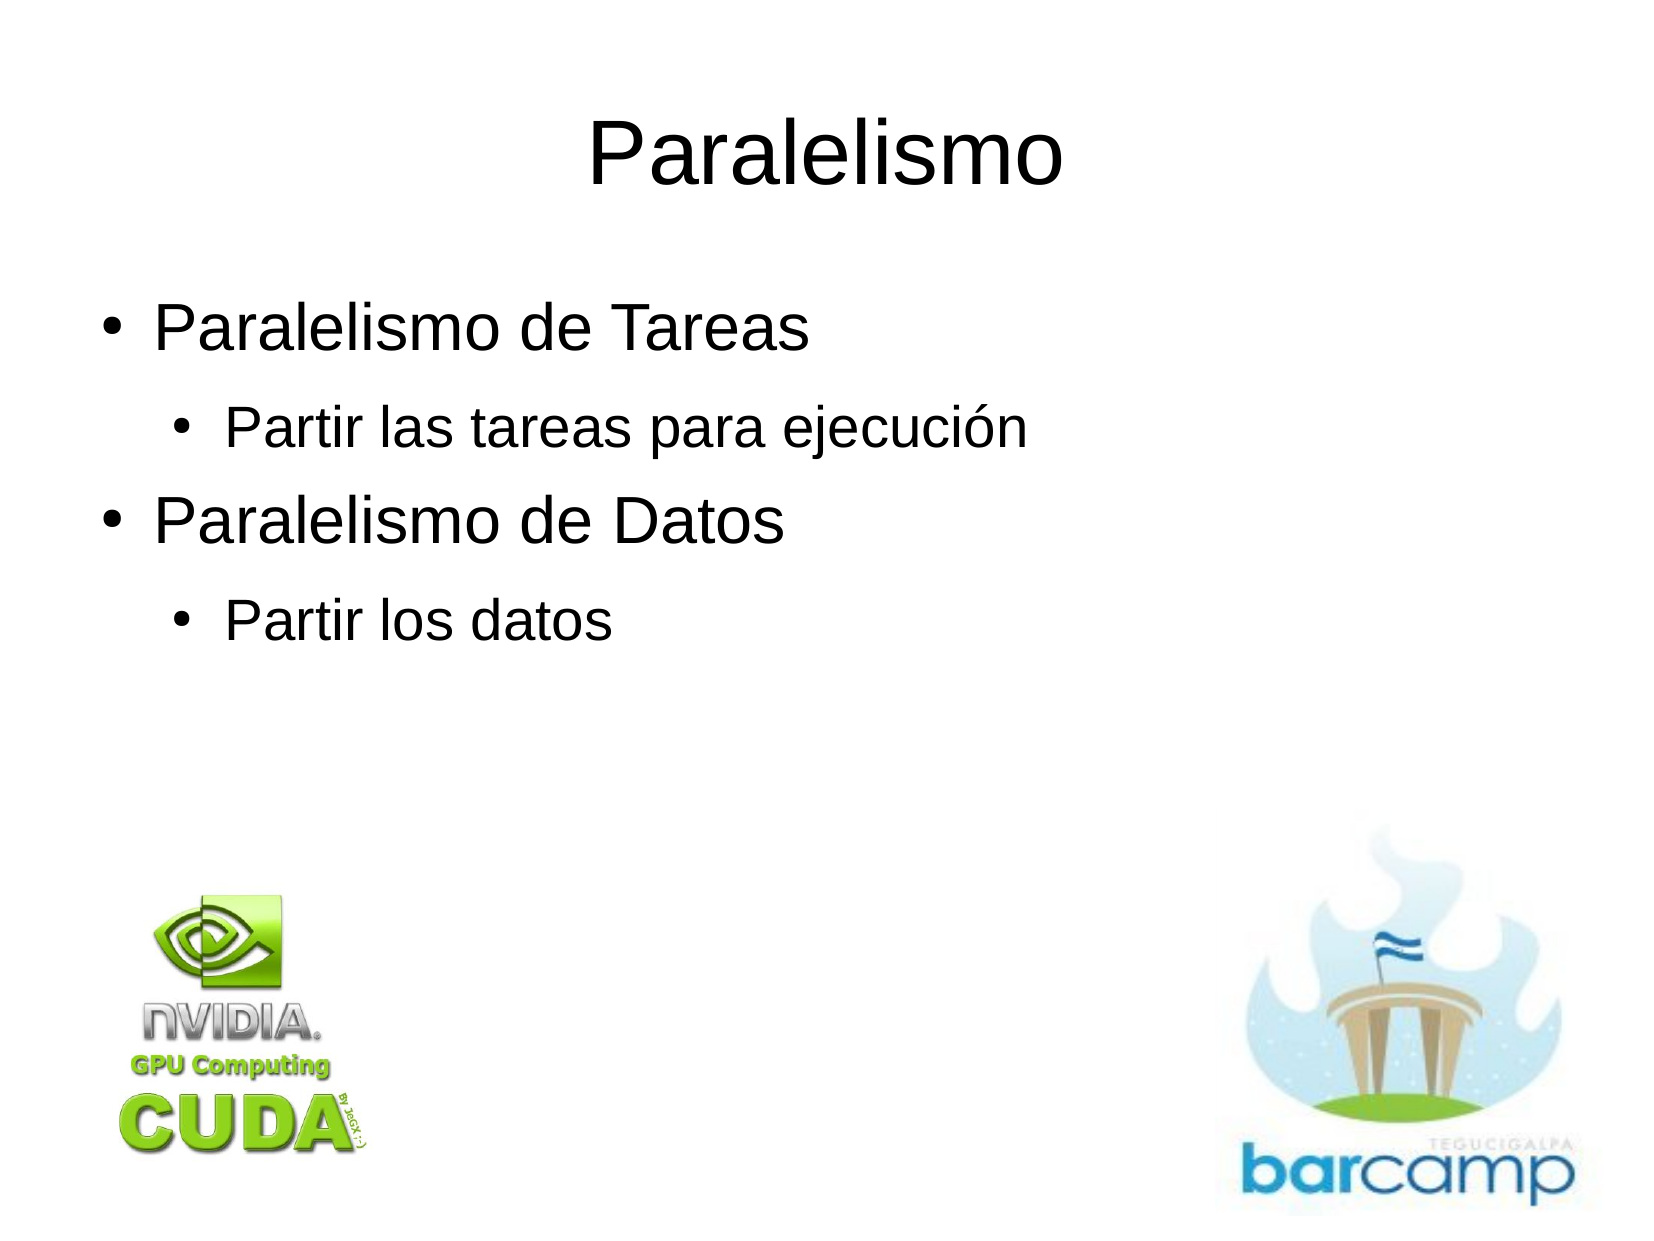

# Paralelismo
Paralelismo de Tareas
Partir las tareas para ejecución
Paralelismo de Datos
Partir los datos